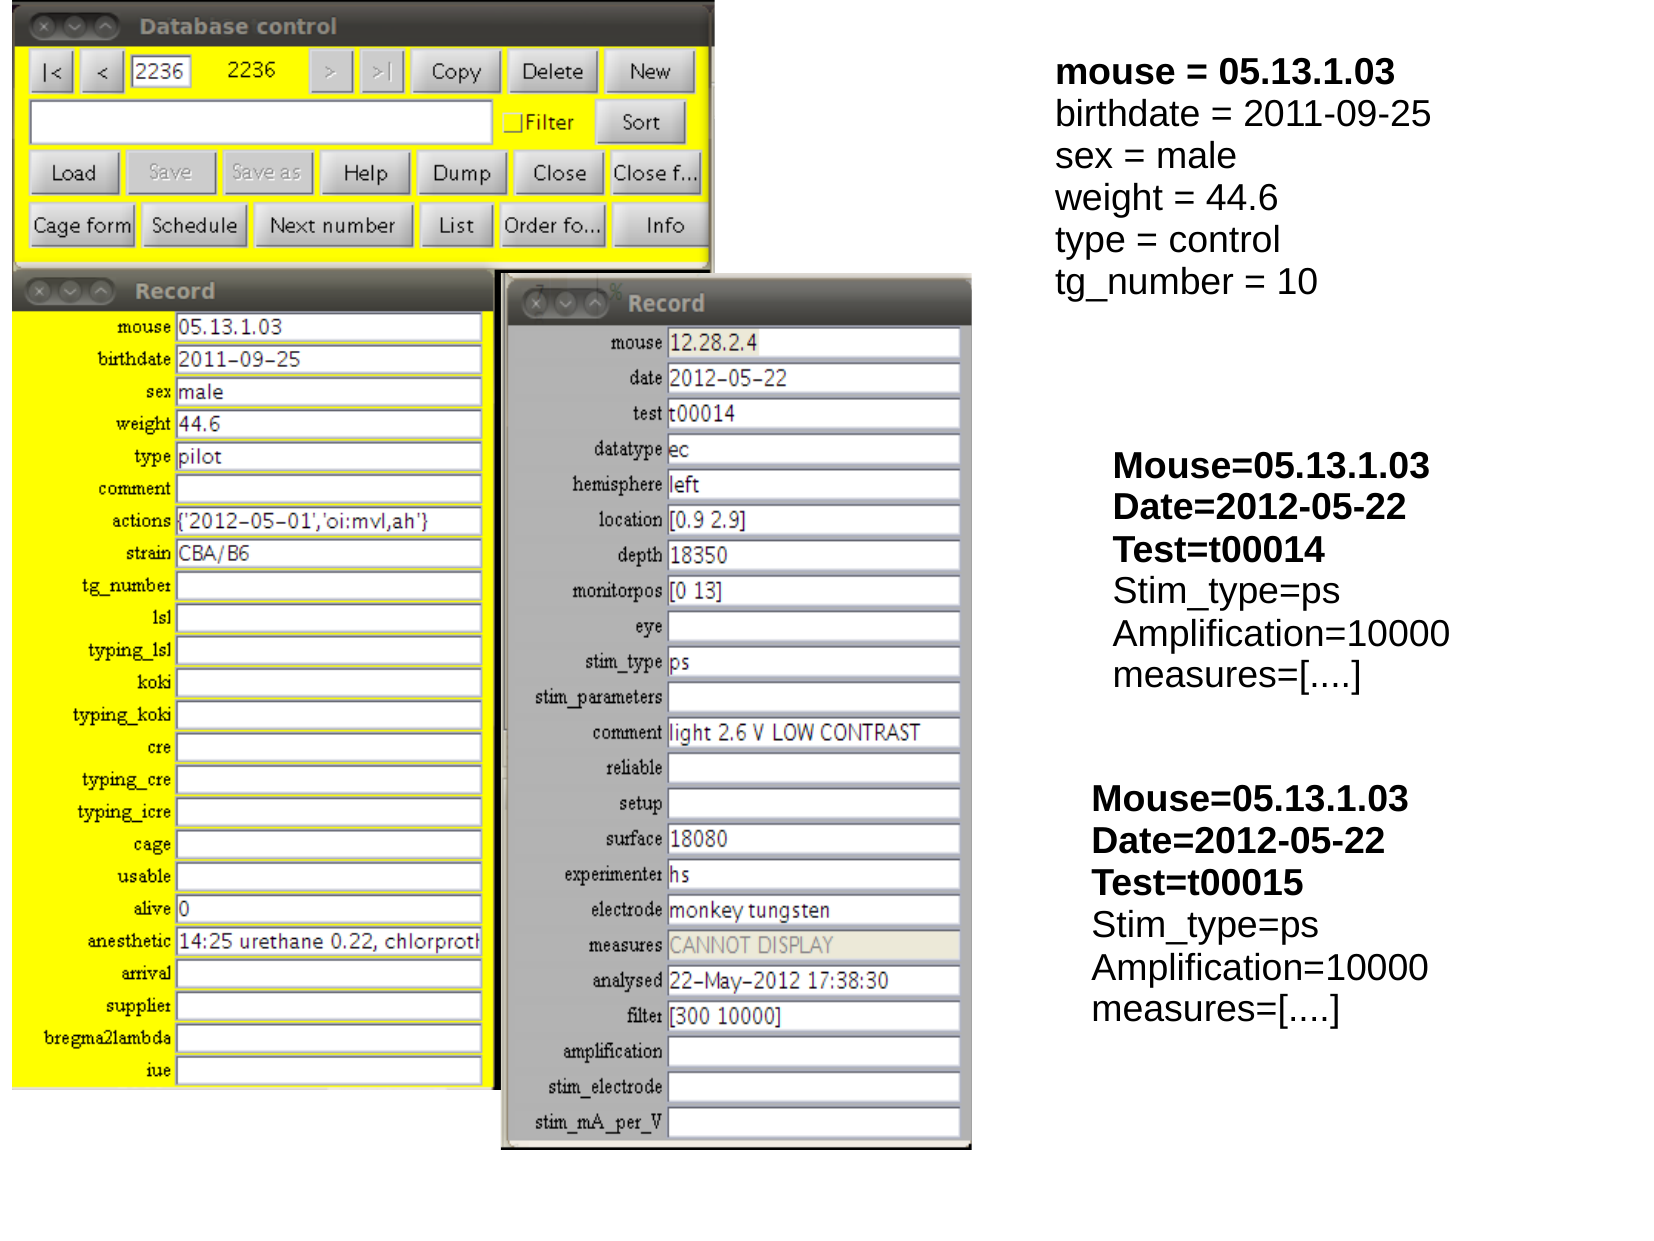

mouse = 05.13.1.03
birthdate = 2011-09-25
sex = male
weight = 44.6
type = control
tg_number = 10
Mouse=05.13.1.03
Date=2012-05-22
Test=t00014
Stim_type=ps
Amplification=10000
measures=[....]
Mouse=05.13.1.03
Date=2012-05-22
Test=t00015
Stim_type=ps
Amplification=10000
measures=[....]